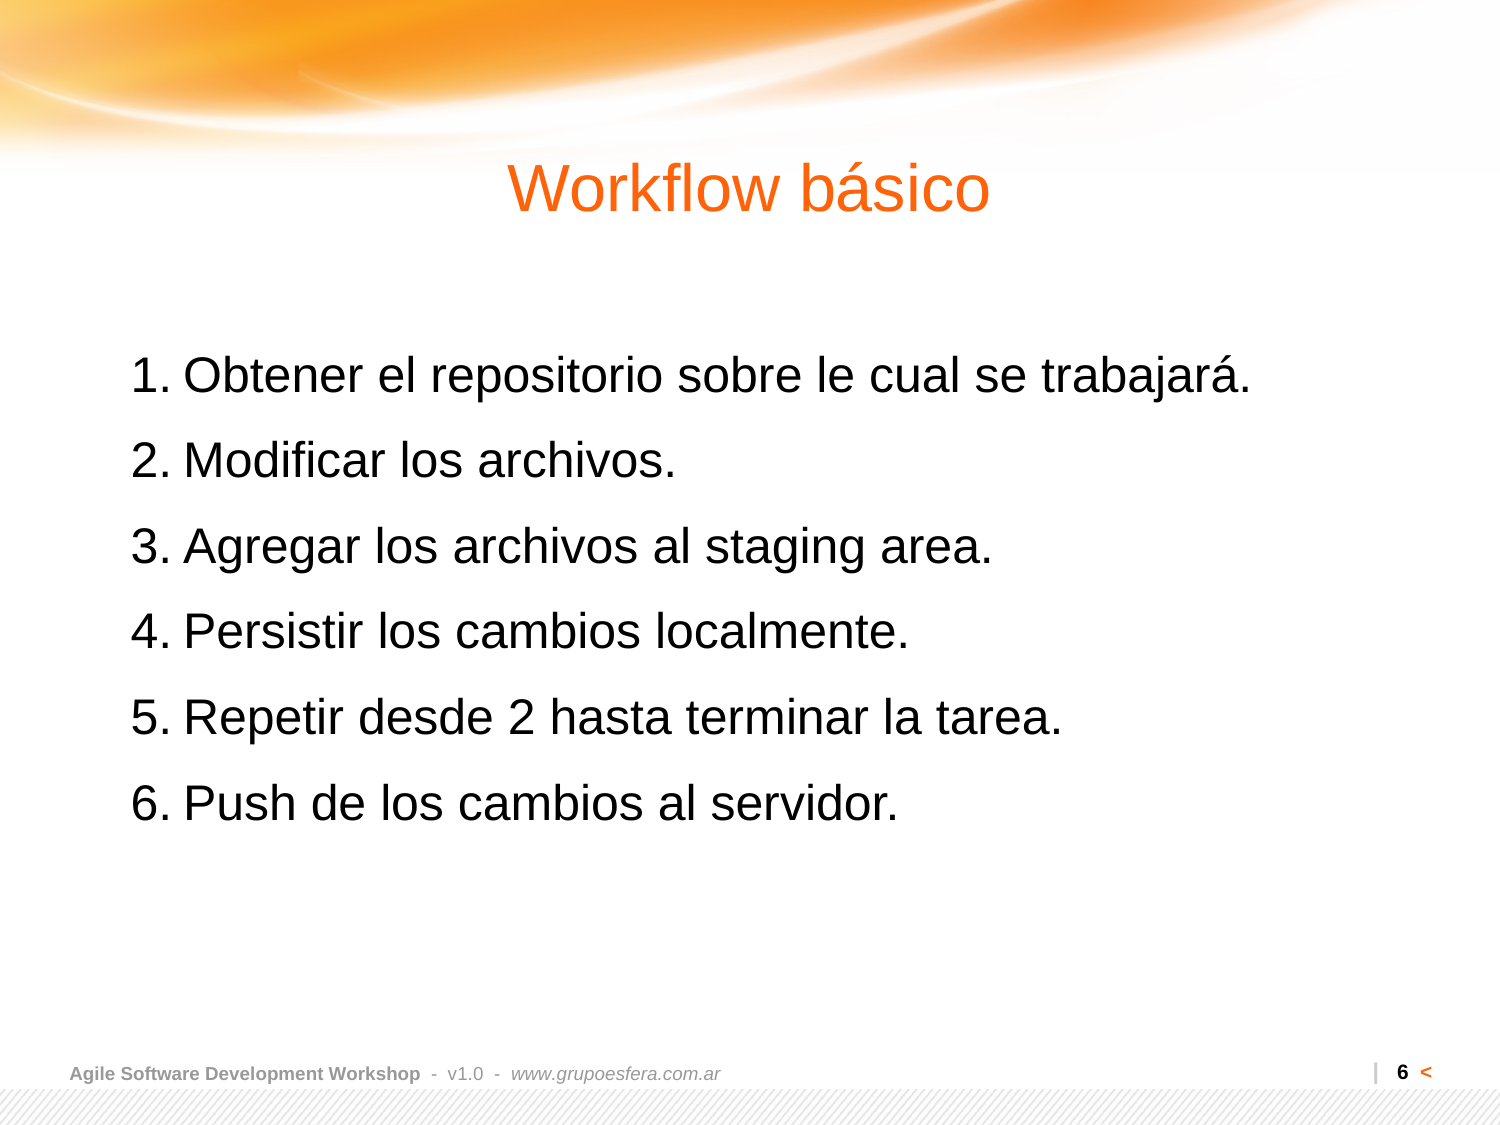

# Workflow básico
Obtener el repositorio sobre le cual se trabajará.
Modificar los archivos.
Agregar los archivos al staging area.
Persistir los cambios localmente.
Repetir desde 2 hasta terminar la tarea.
Push de los cambios al servidor.